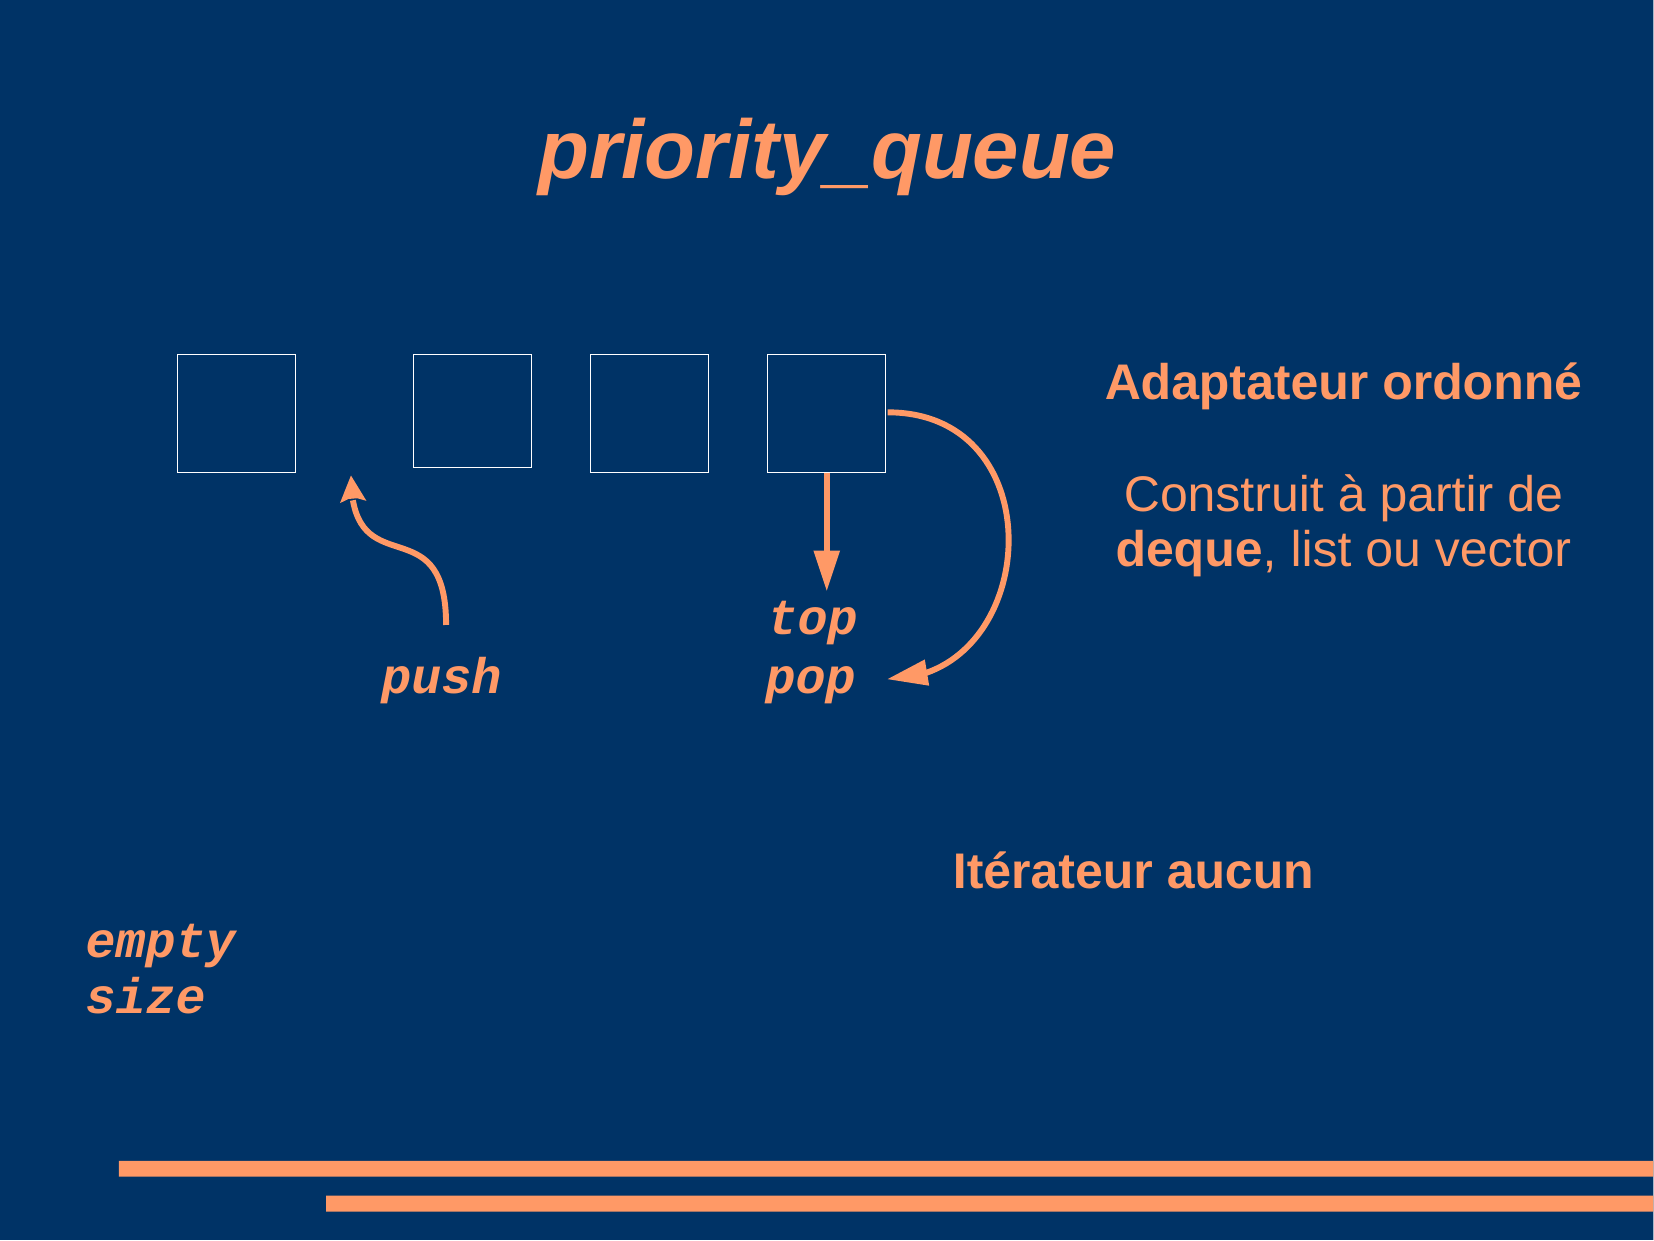

# priority_queue
Adaptateur ordonné
Construit à partir de deque, list ou vector
top
push
pop
Itérateur aucun
empty
size